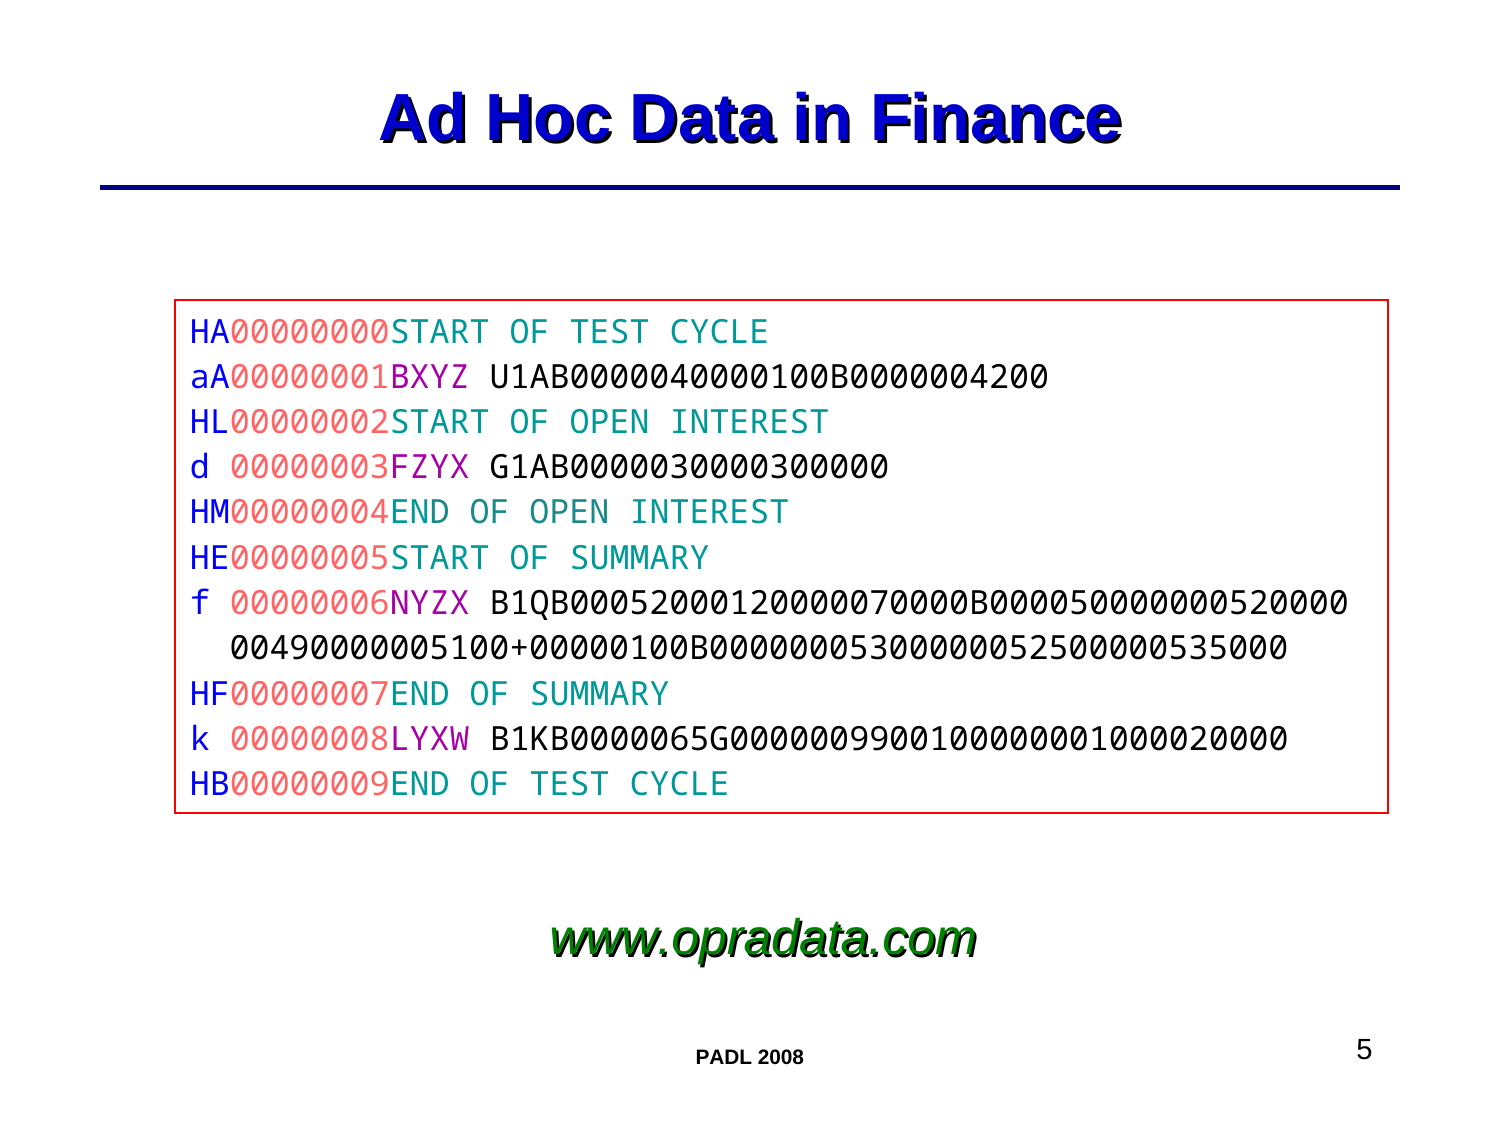

# Ad Hoc Data in Finance
HA00000000START OF TEST CYCLE
aA00000001BXYZ U1AB0000040000100B0000004200
HL00000002START OF OPEN INTEREST
d 00000003FZYX G1AB0000030000300000
HM00000004END OF OPEN INTEREST
HE00000005START OF SUMMARY
f 00000006NYZX B1QB00052000120000070000B000050000000520000
 00490000005100+00000100B00000005300000052500000535000
HF00000007END OF SUMMARY
k 00000008LYXW B1KB0000065G0000009900100000001000020000
HB00000009END OF TEST CYCLE
 www.opradata.com
5